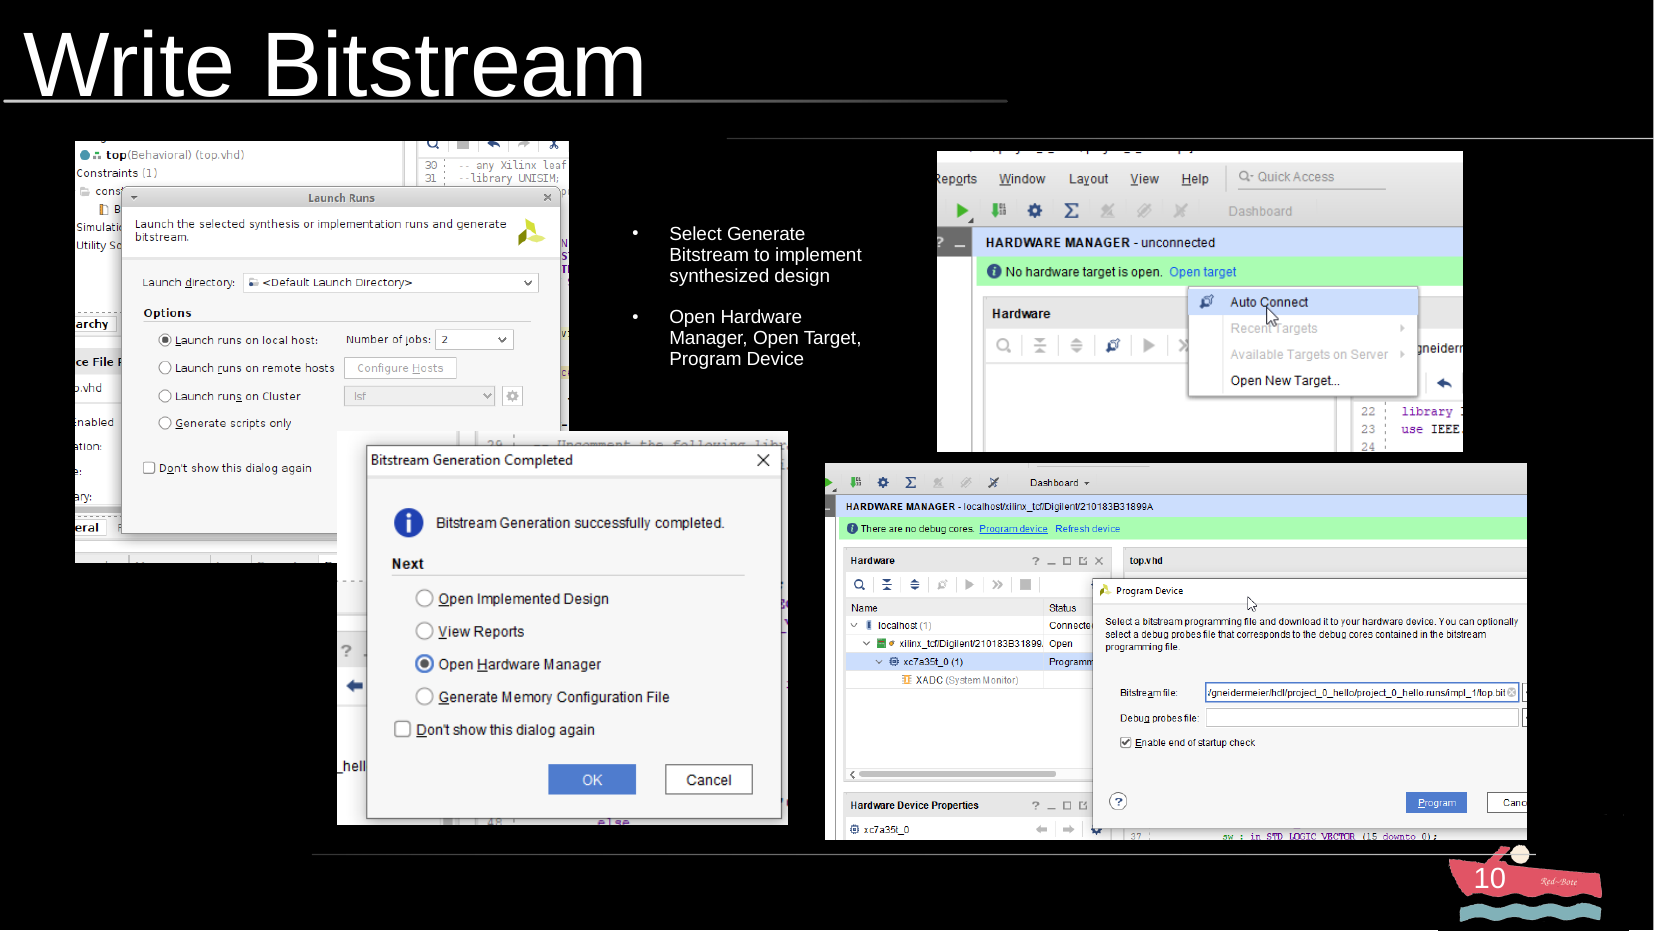

Write Bitstream
# Select Generate Bitstream to implement synthesized design
Open Hardware Manager, Open Target, Program Device
10